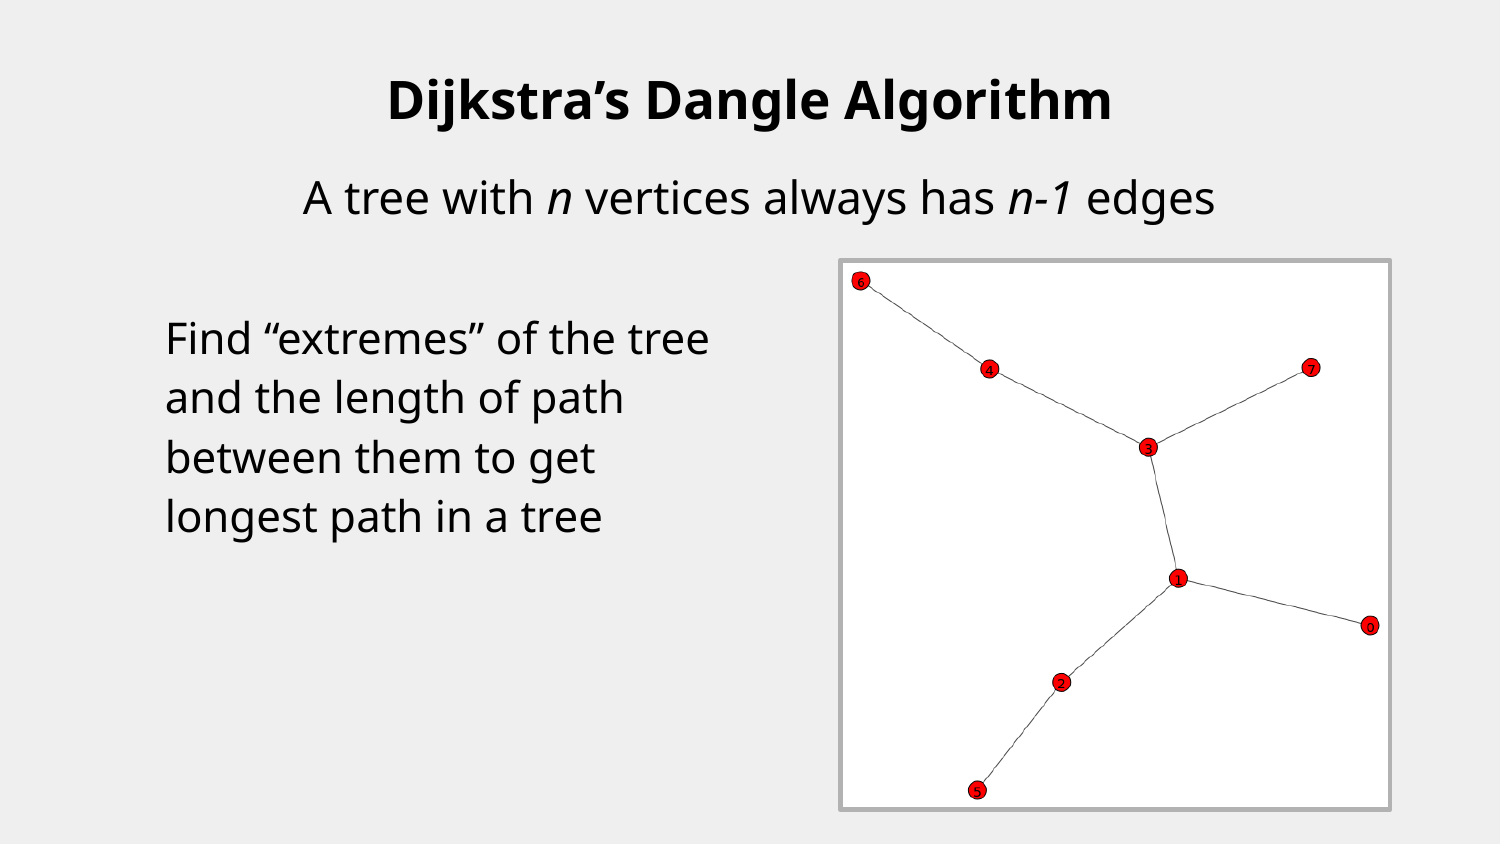

# Dijkstra’s Dangle Algorithm
A tree with n vertices always has n-1 edges
Find “extremes” of the tree and the length of path between them to get longest path in a tree